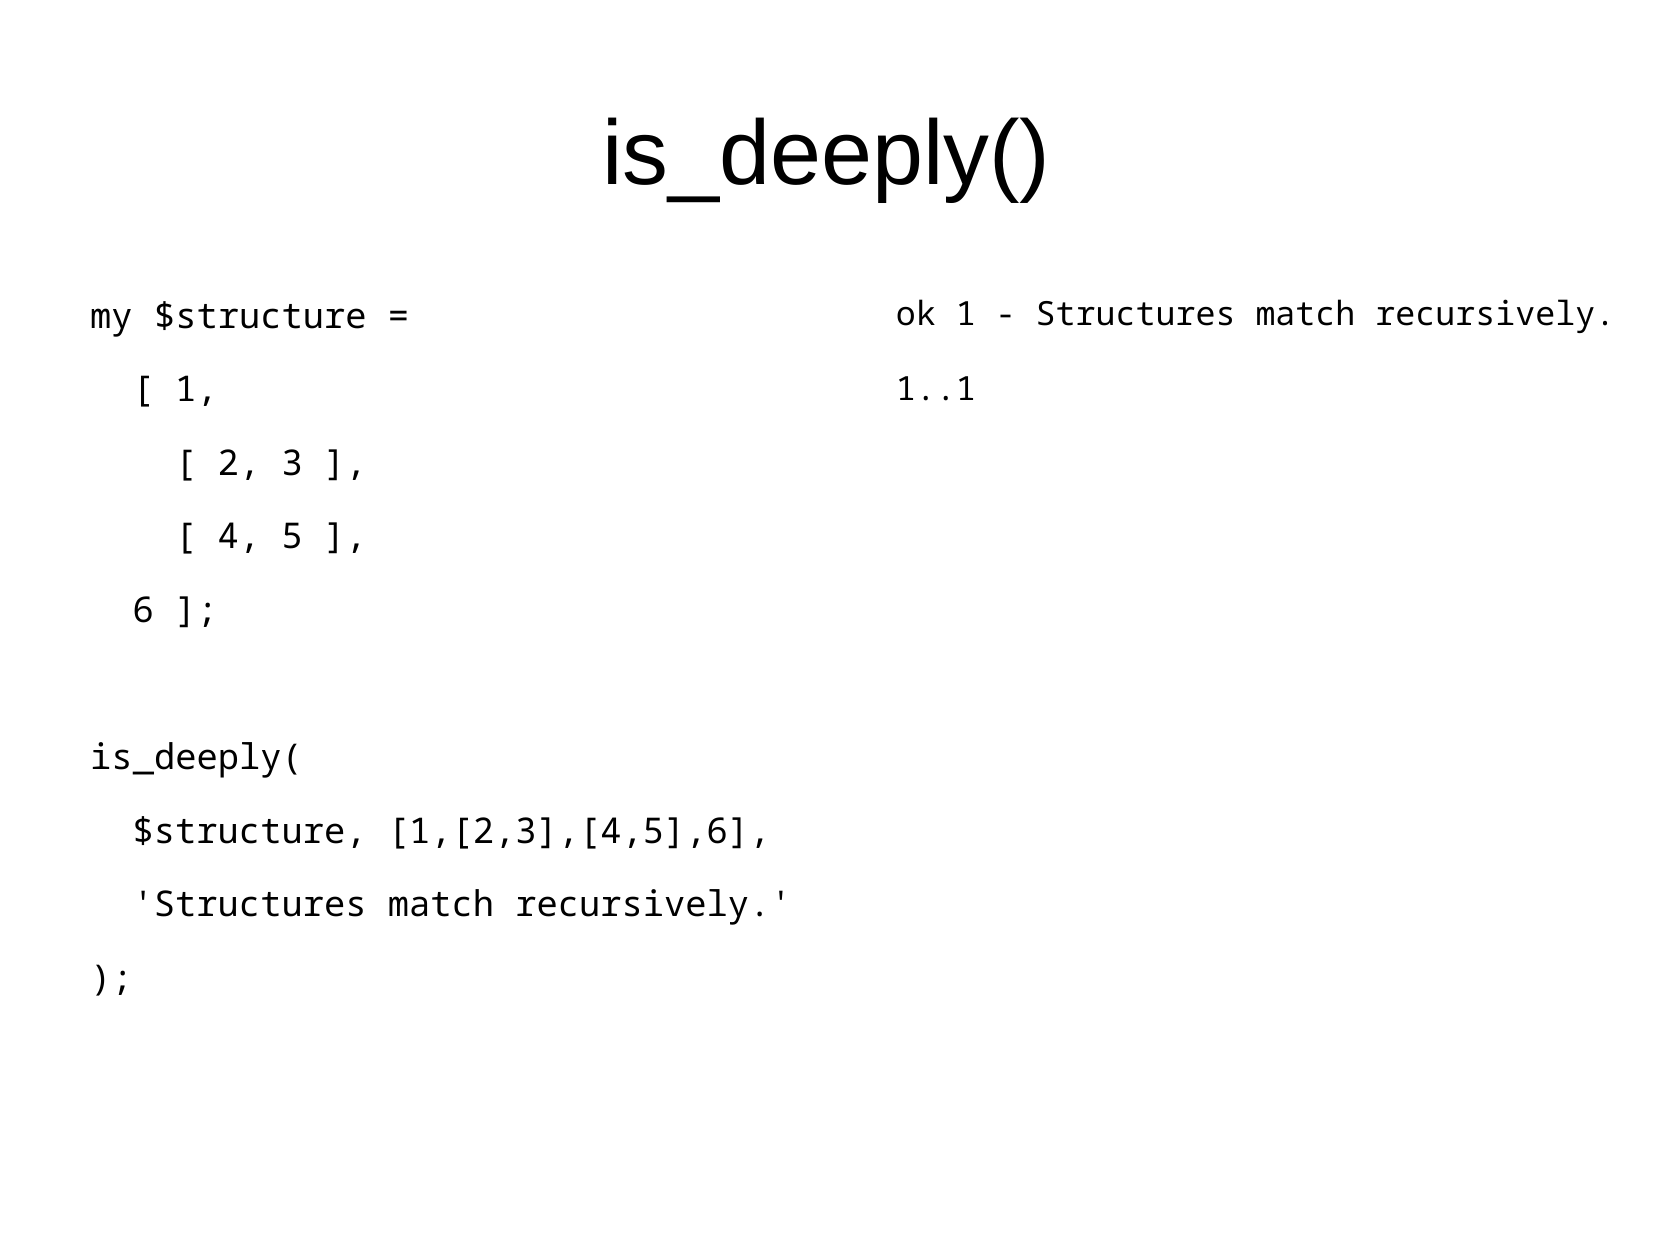

# is_deeply()
my $structure =
 [ 1,
 [ 2, 3 ],
 [ 4, 5 ],
 6 ];
is_deeply(
 $structure, [1,[2,3],[4,5],6],
 'Structures match recursively.'
);
ok 1 - Structures match recursively.
1..1